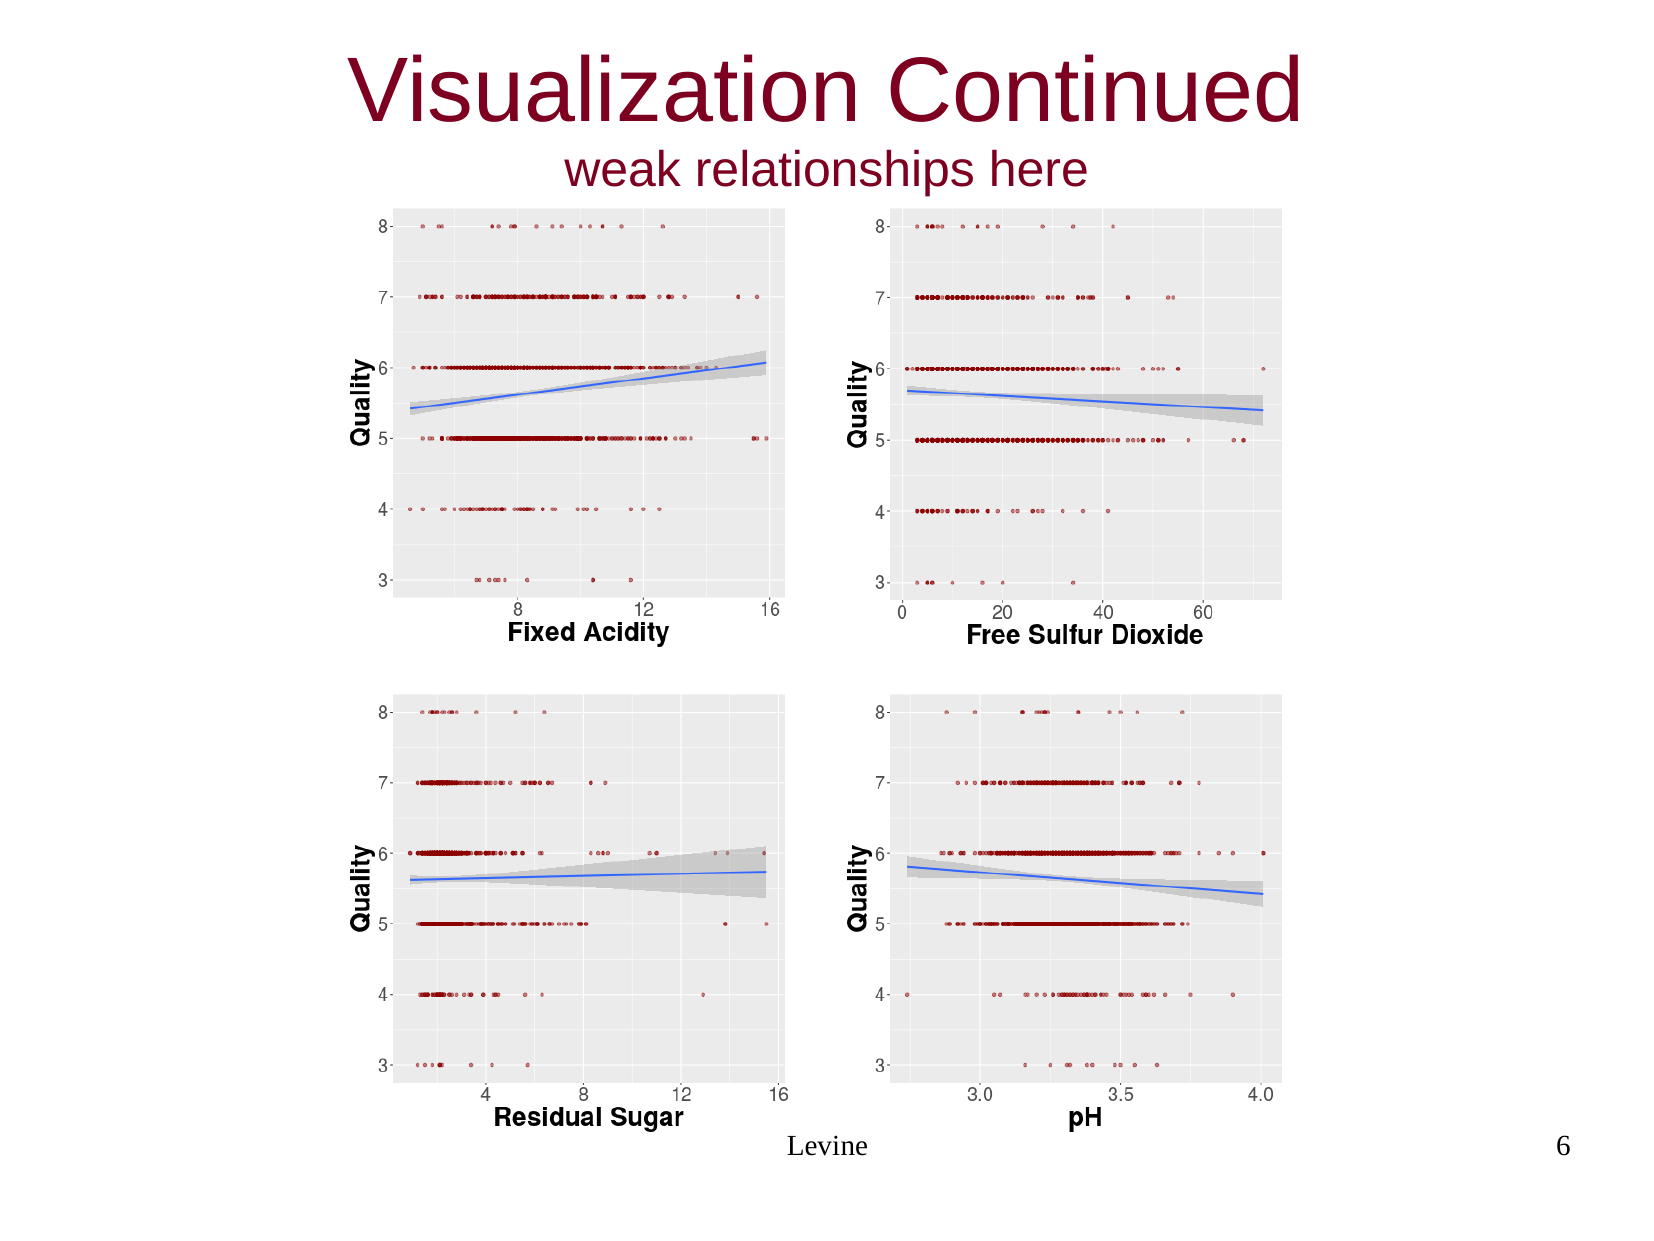

# Visualization Continued weak relationships here
Levine
6